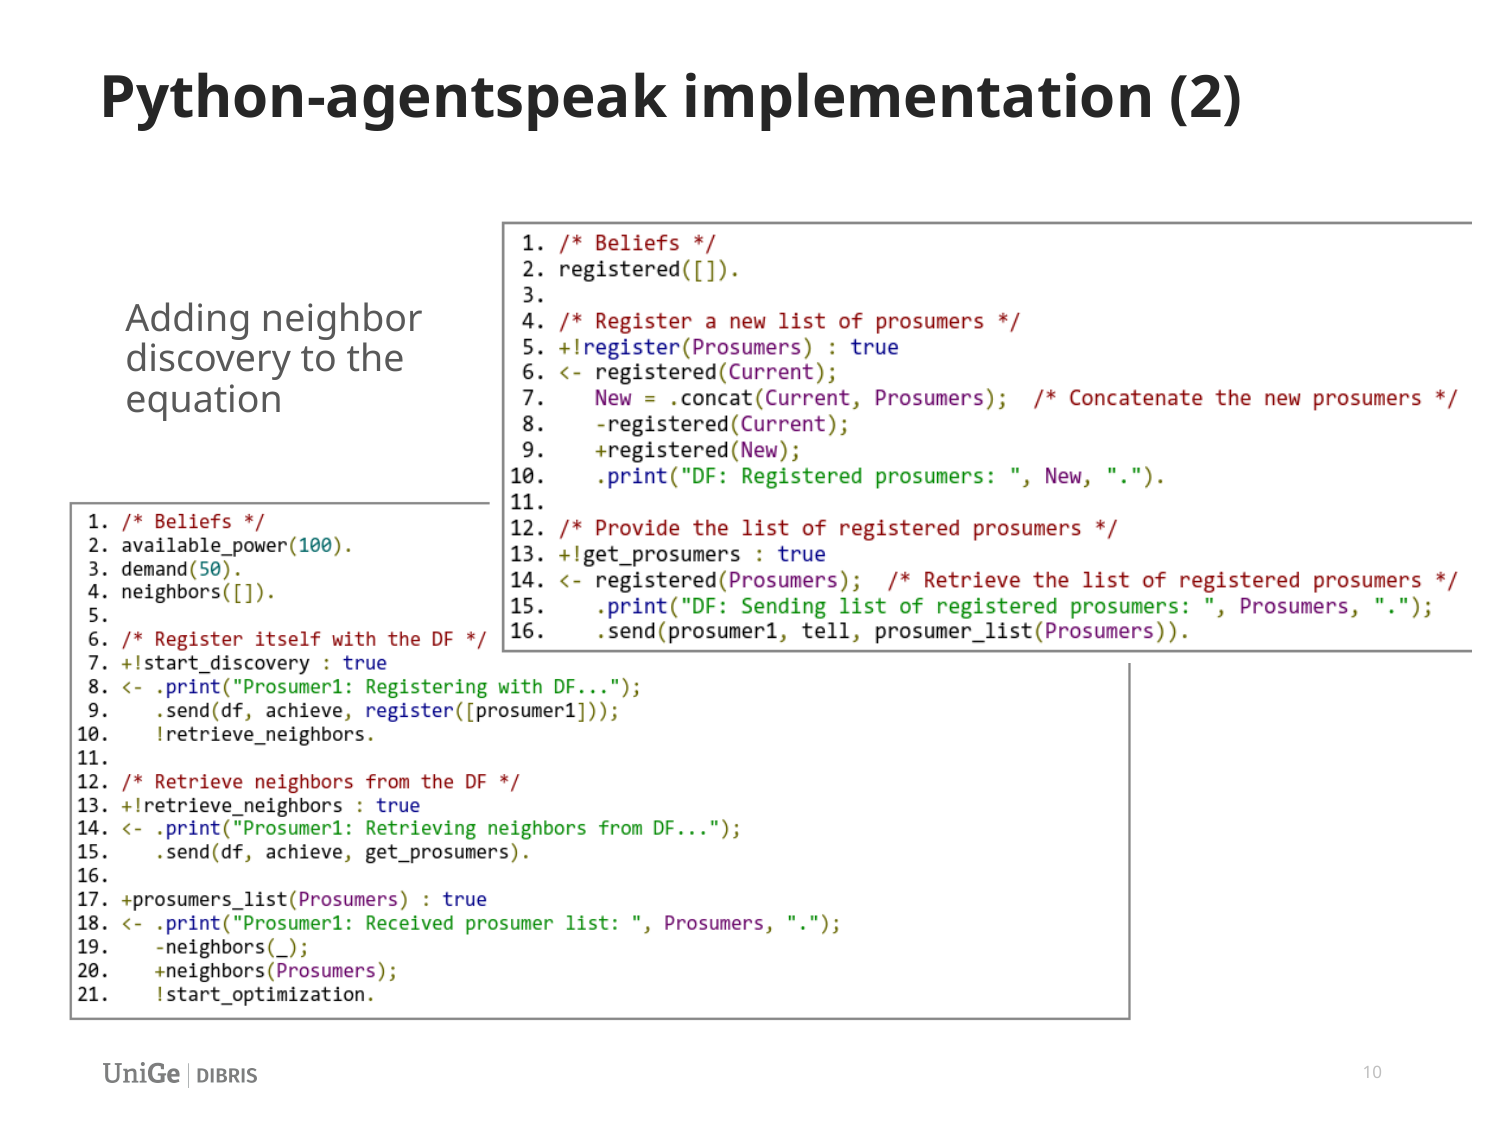

# Python-agentspeak implementation (2)
Adding neighbor discovery to the equation
10